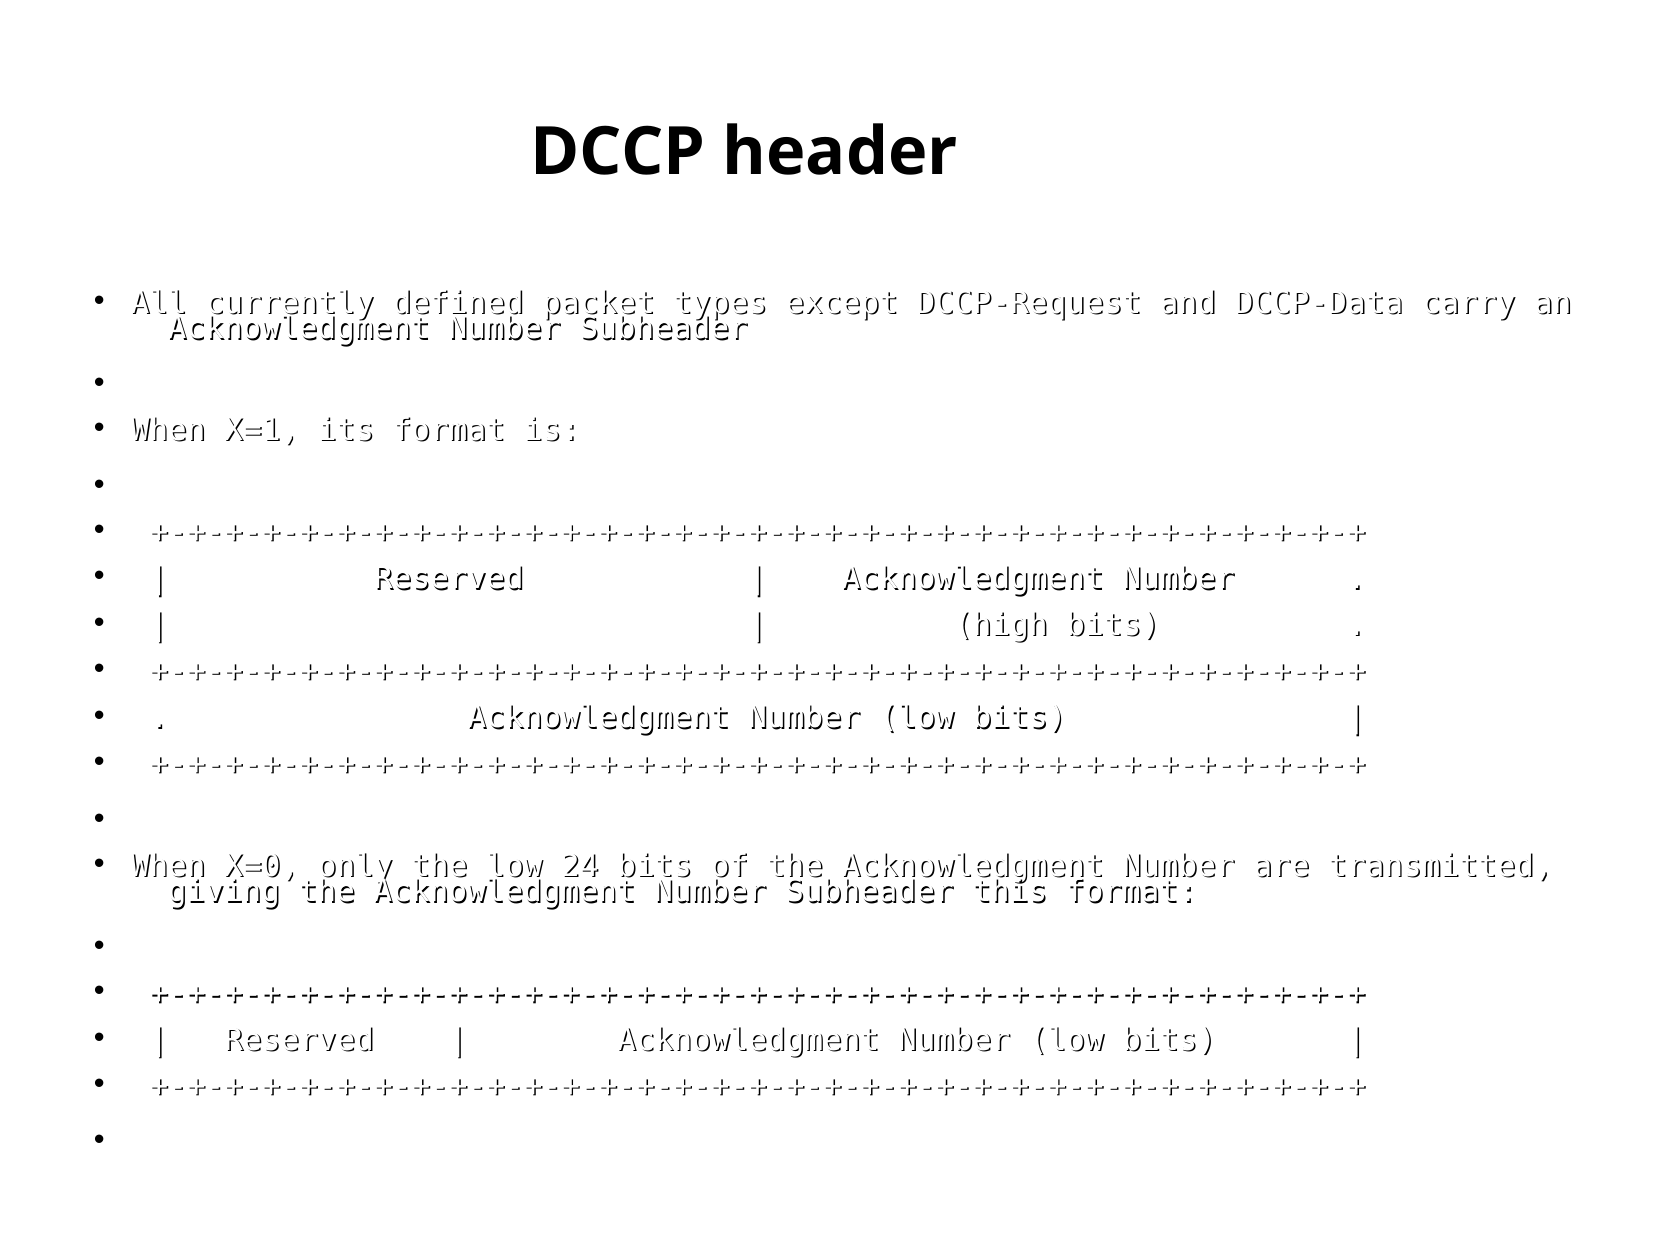

# DCCP header
All currently defined packet types except DCCP-Request and DCCP-Data carry an Acknowledgment Number Subheader
When X=1, its format is:
 +-+-+-+-+-+-+-+-+-+-+-+-+-+-+-+-+-+-+-+-+-+-+-+-+-+-+-+-+-+-+-+-+
 | Reserved | Acknowledgment Number .
 | | (high bits) .
 +-+-+-+-+-+-+-+-+-+-+-+-+-+-+-+-+-+-+-+-+-+-+-+-+-+-+-+-+-+-+-+-+
 . Acknowledgment Number (low bits) |
 +-+-+-+-+-+-+-+-+-+-+-+-+-+-+-+-+-+-+-+-+-+-+-+-+-+-+-+-+-+-+-+-+
When X=0, only the low 24 bits of the Acknowledgment Number are transmitted, giving the Acknowledgment Number Subheader this format:
 +-+-+-+-+-+-+-+-+-+-+-+-+-+-+-+-+-+-+-+-+-+-+-+-+-+-+-+-+-+-+-+-+
 | Reserved | Acknowledgment Number (low bits) |
 +-+-+-+-+-+-+-+-+-+-+-+-+-+-+-+-+-+-+-+-+-+-+-+-+-+-+-+-+-+-+-+-+